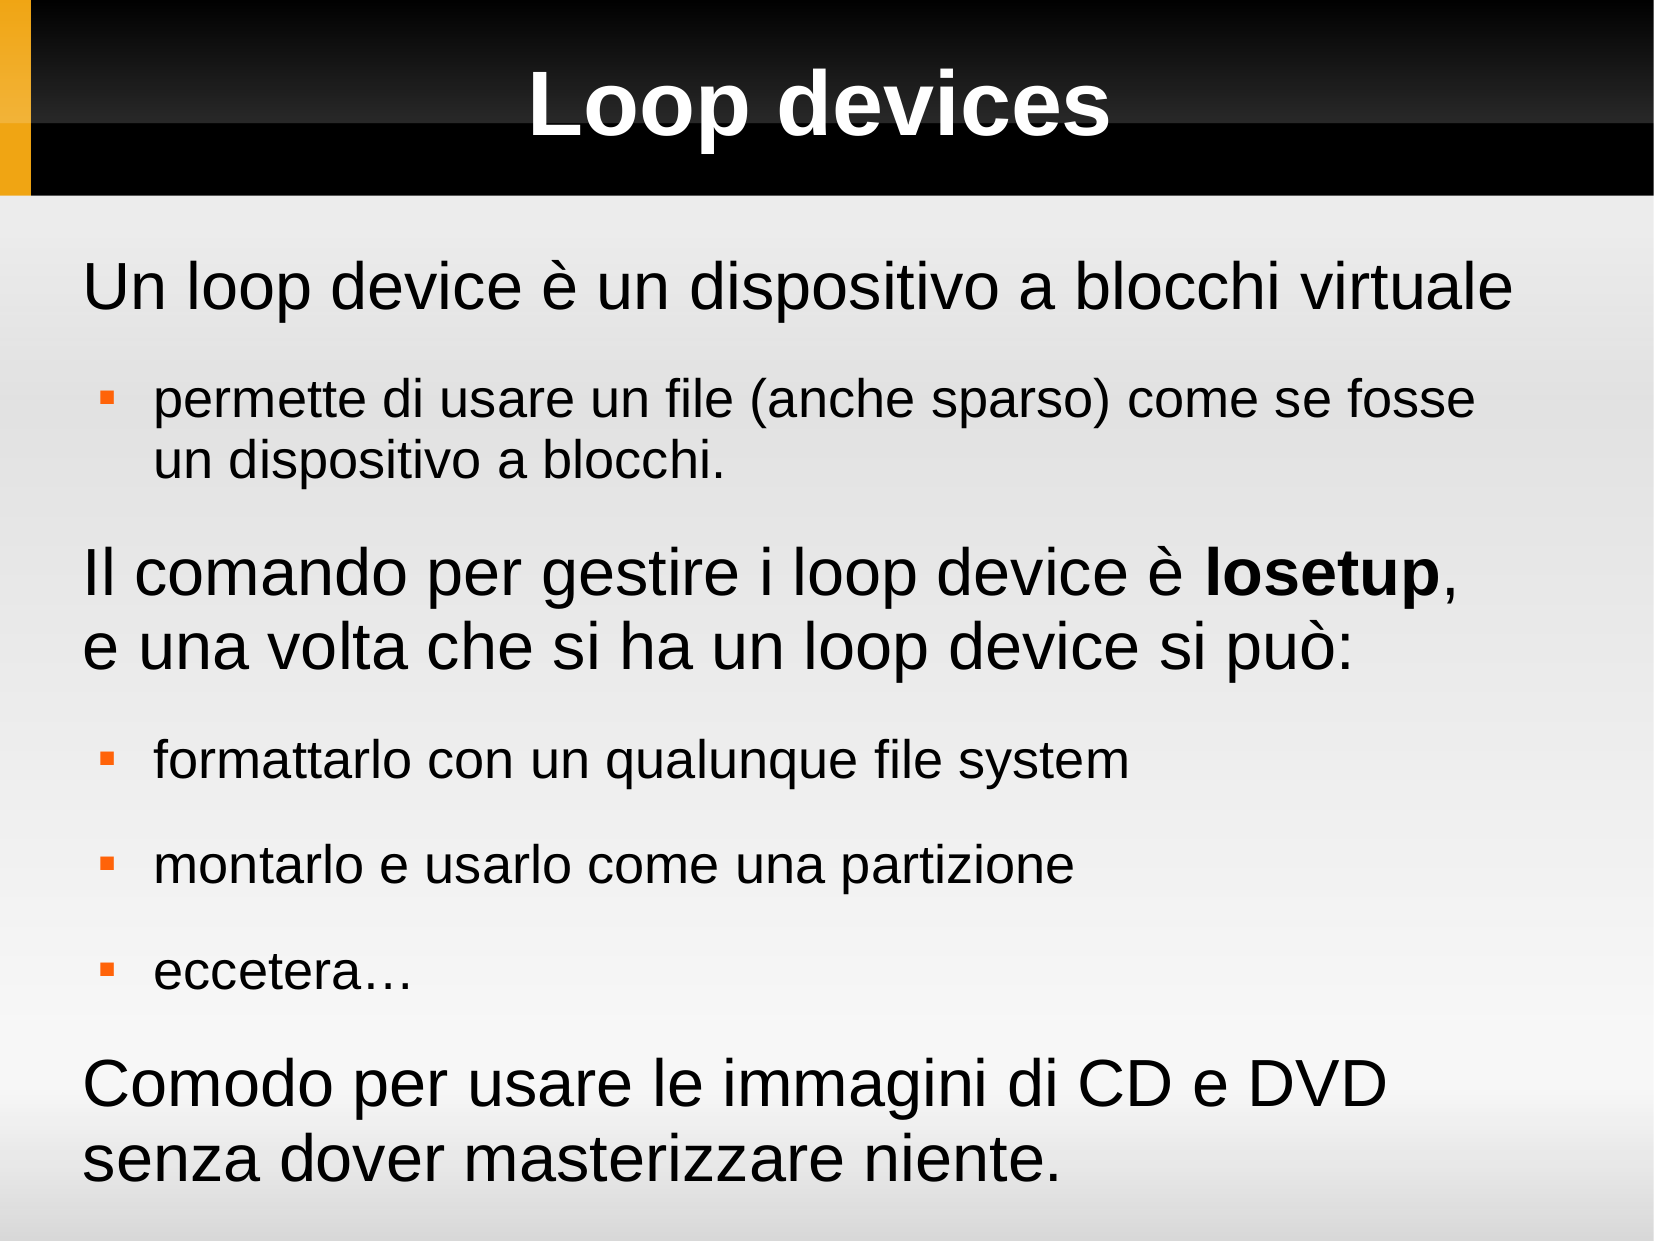

# Loop devices
Un loop device è un dispositivo a blocchi virtuale
permette di usare un file (anche sparso) come se fosse
un dispositivo a blocchi.
Il comando per gestire i loop device è losetup,
e una volta che si ha un loop device si può:
formattarlo con un qualunque file system
montarlo e usarlo come una partizione
eccetera…
Comodo per usare le immagini di CD e DVD senza dover masterizzare niente.